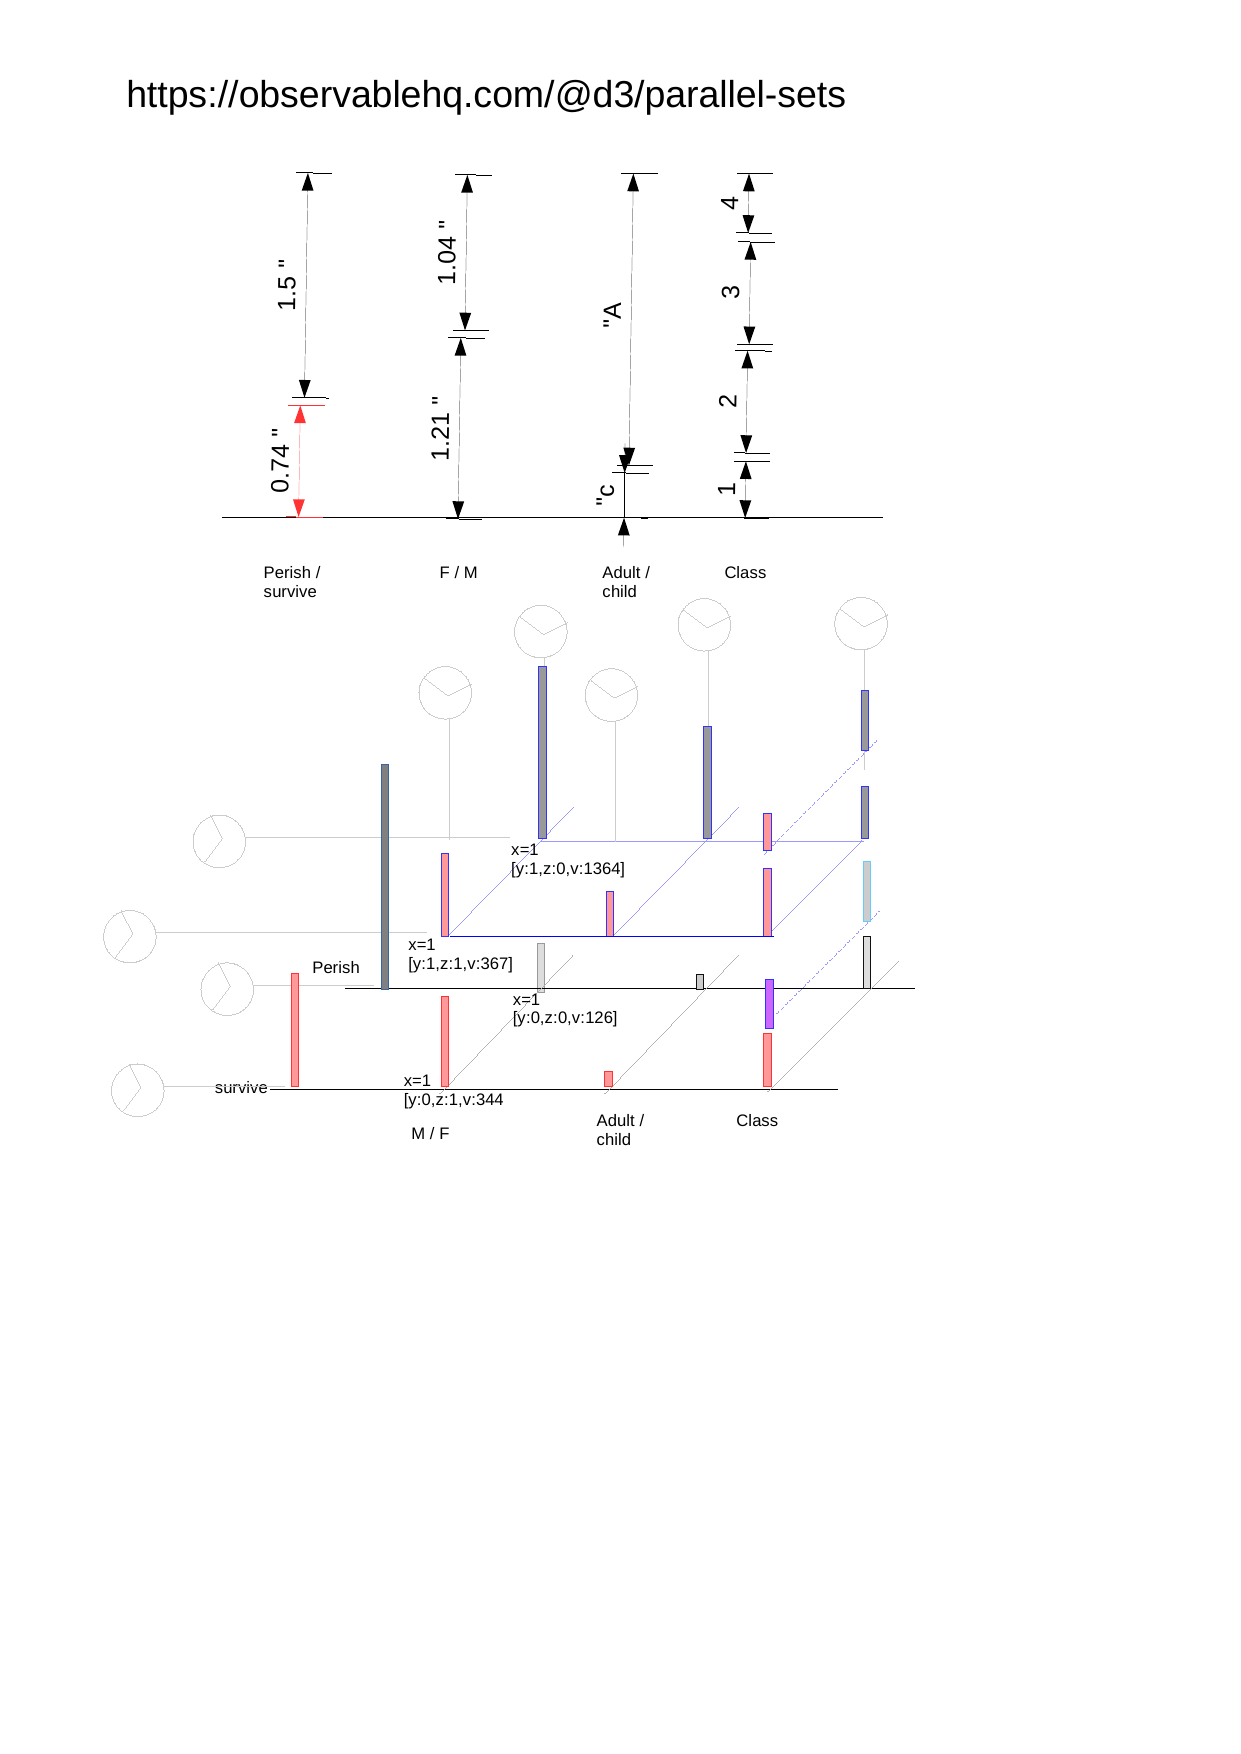

https://observablehq.com/@d3/parallel-sets
Perish / survive
F / M
Adult / child
Class
x=1
[y:1,z:0,v:1364]
x=1
[y:1,z:1,v:367]
Perish
x=1
[y:0,z:0,v:126]
x=1
[y:0,z:1,v:344
survive
Adult / child
Class
M / F